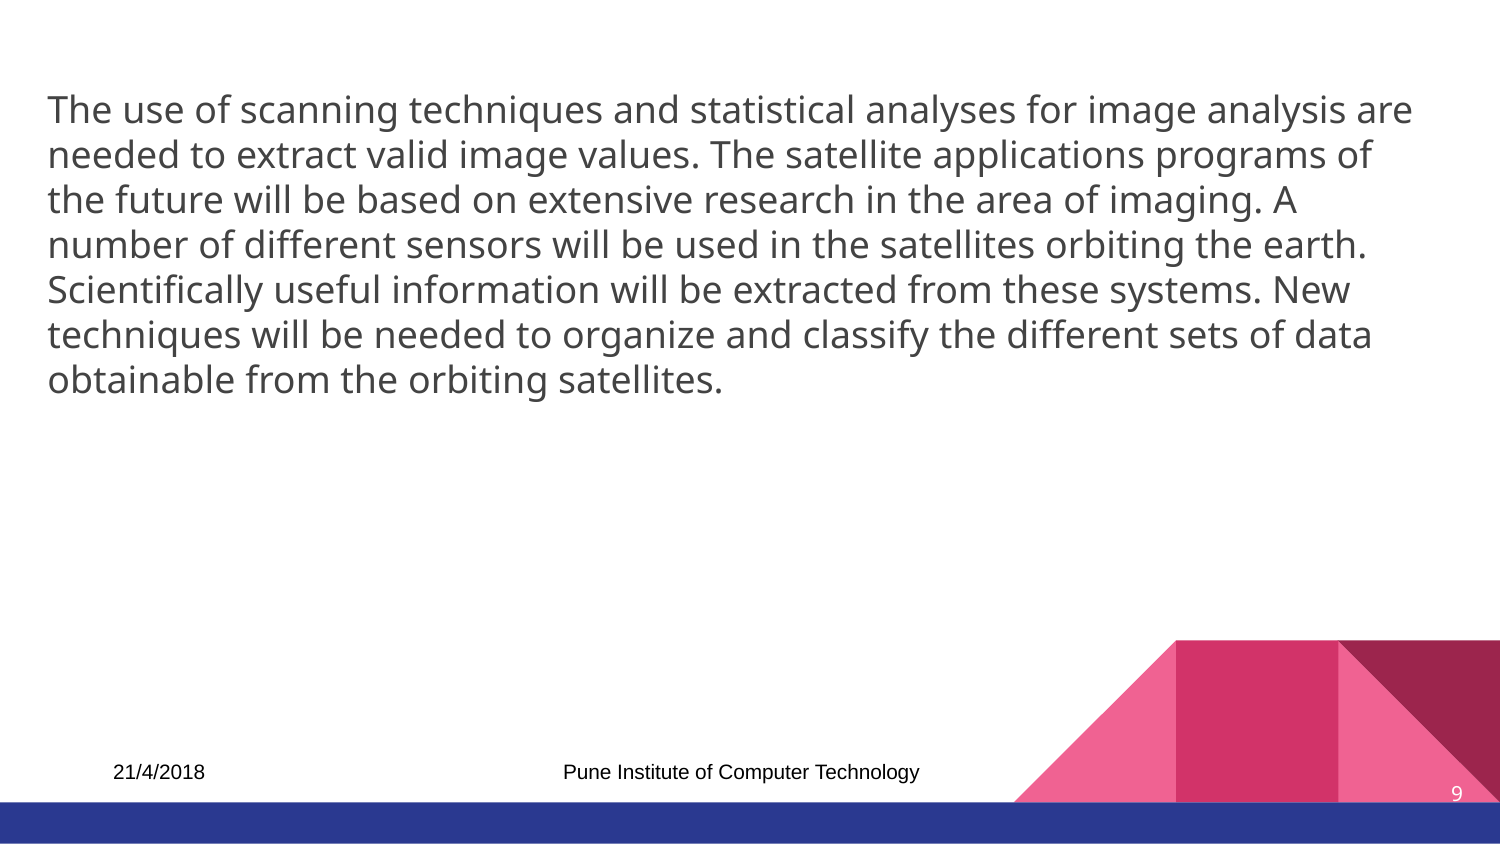

# The use of scanning techniques and statistical analyses for image analysis are needed to extract valid image values. The satellite applications programs of the future will be based on extensive research in the area of imaging. A number of different sensors will be used in the satellites orbiting the earth. Scientifically useful information will be extracted from these systems. New techniques will be needed to organize and classify the different sets of data obtainable from the orbiting satellites.